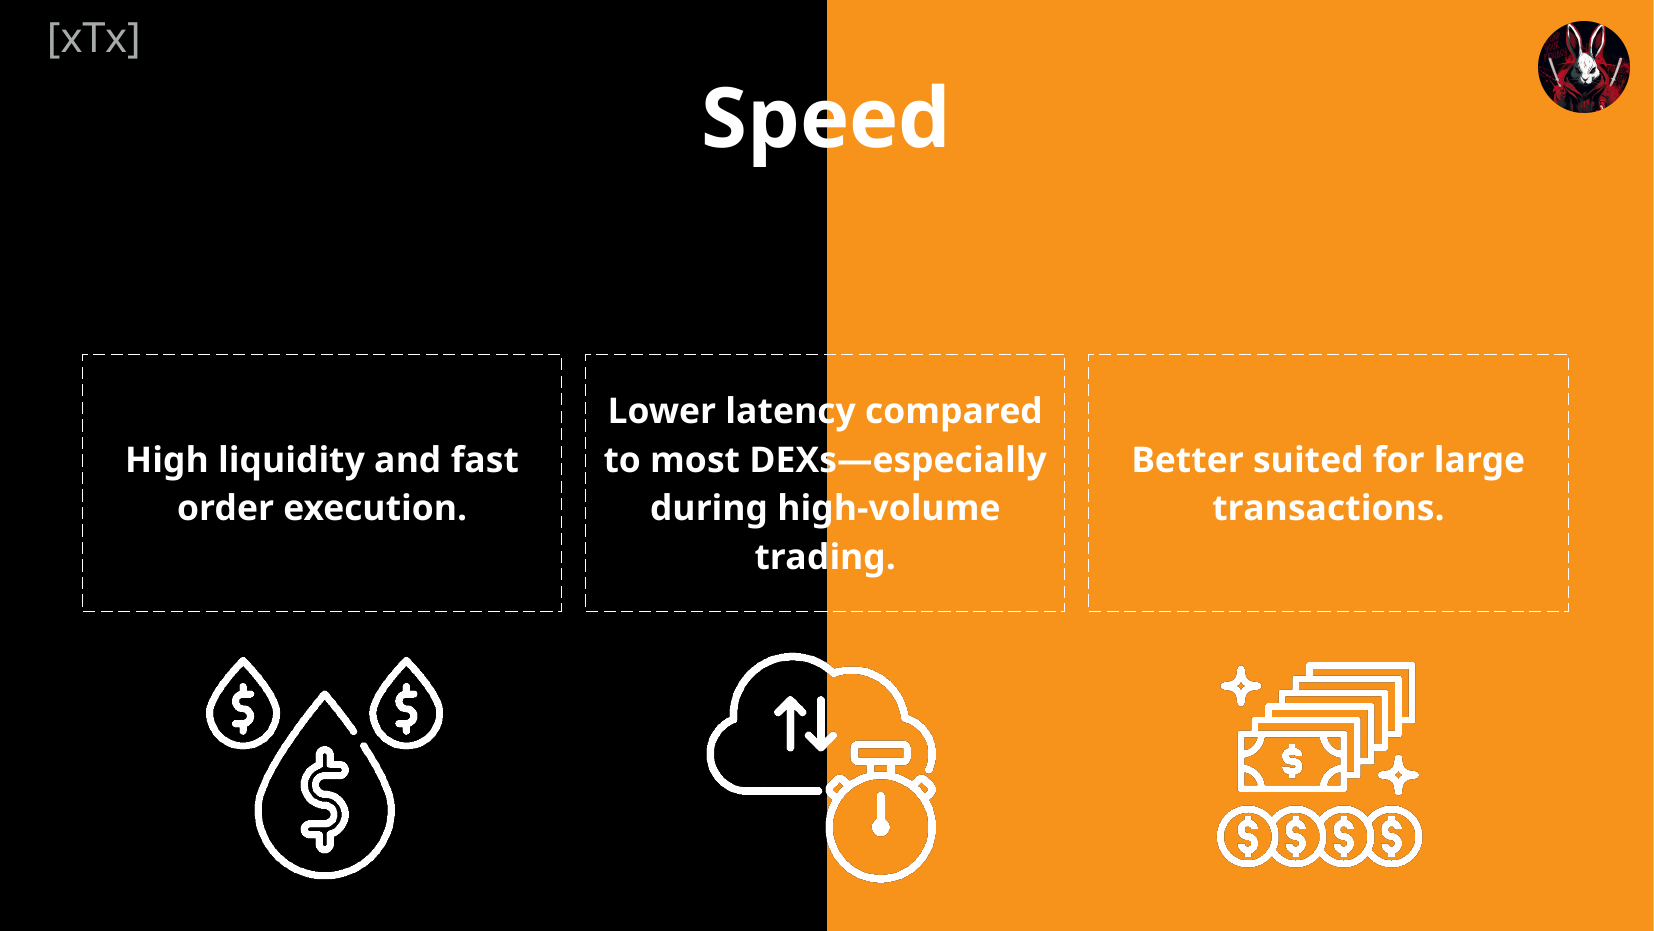

[xTx]
Speed
# High liquidity and fast order execution.
Lower latency compared to most DEXs—especially during high-volume trading.
Better suited for large transactions.